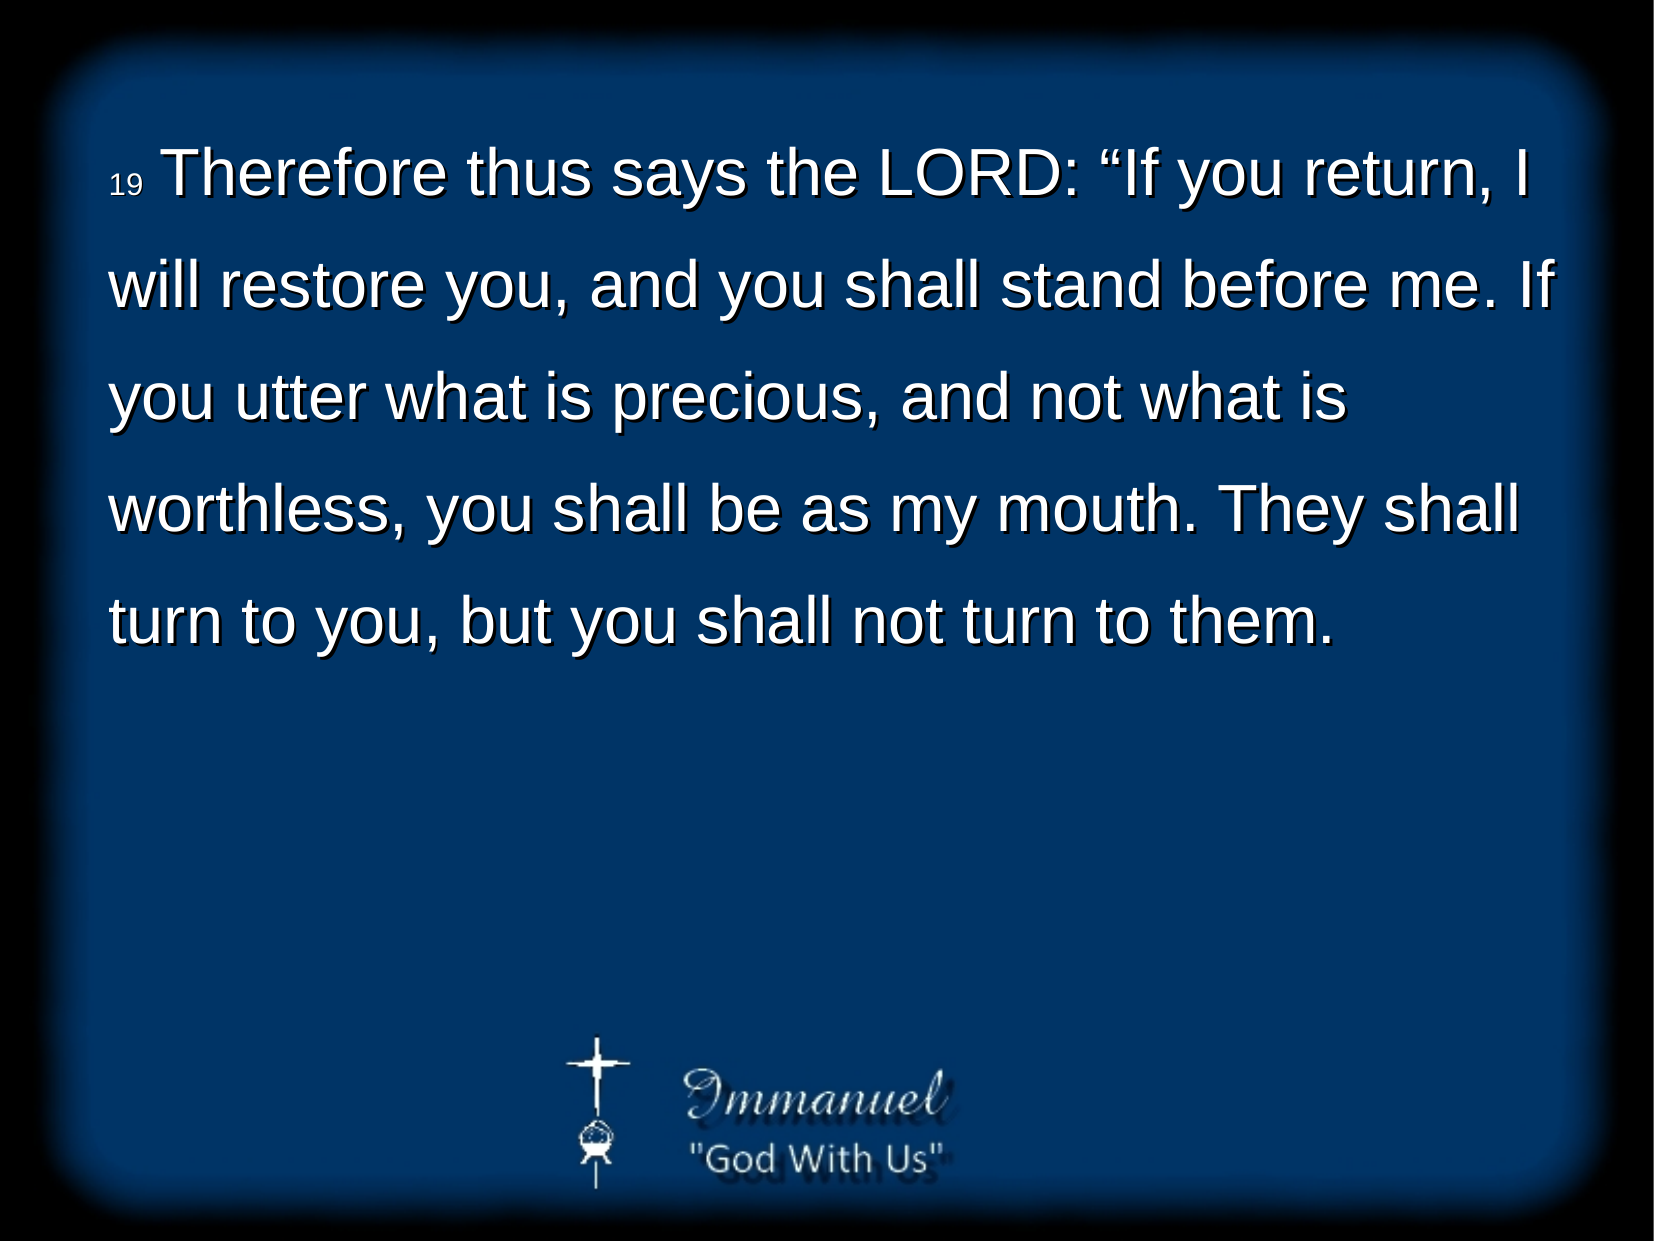

19 Therefore thus says the LORD: “If you return, I will restore you, and you shall stand before me. If you utter what is precious, and not what is worthless, you shall be as my mouth. They shall turn to you, but you shall not turn to them.